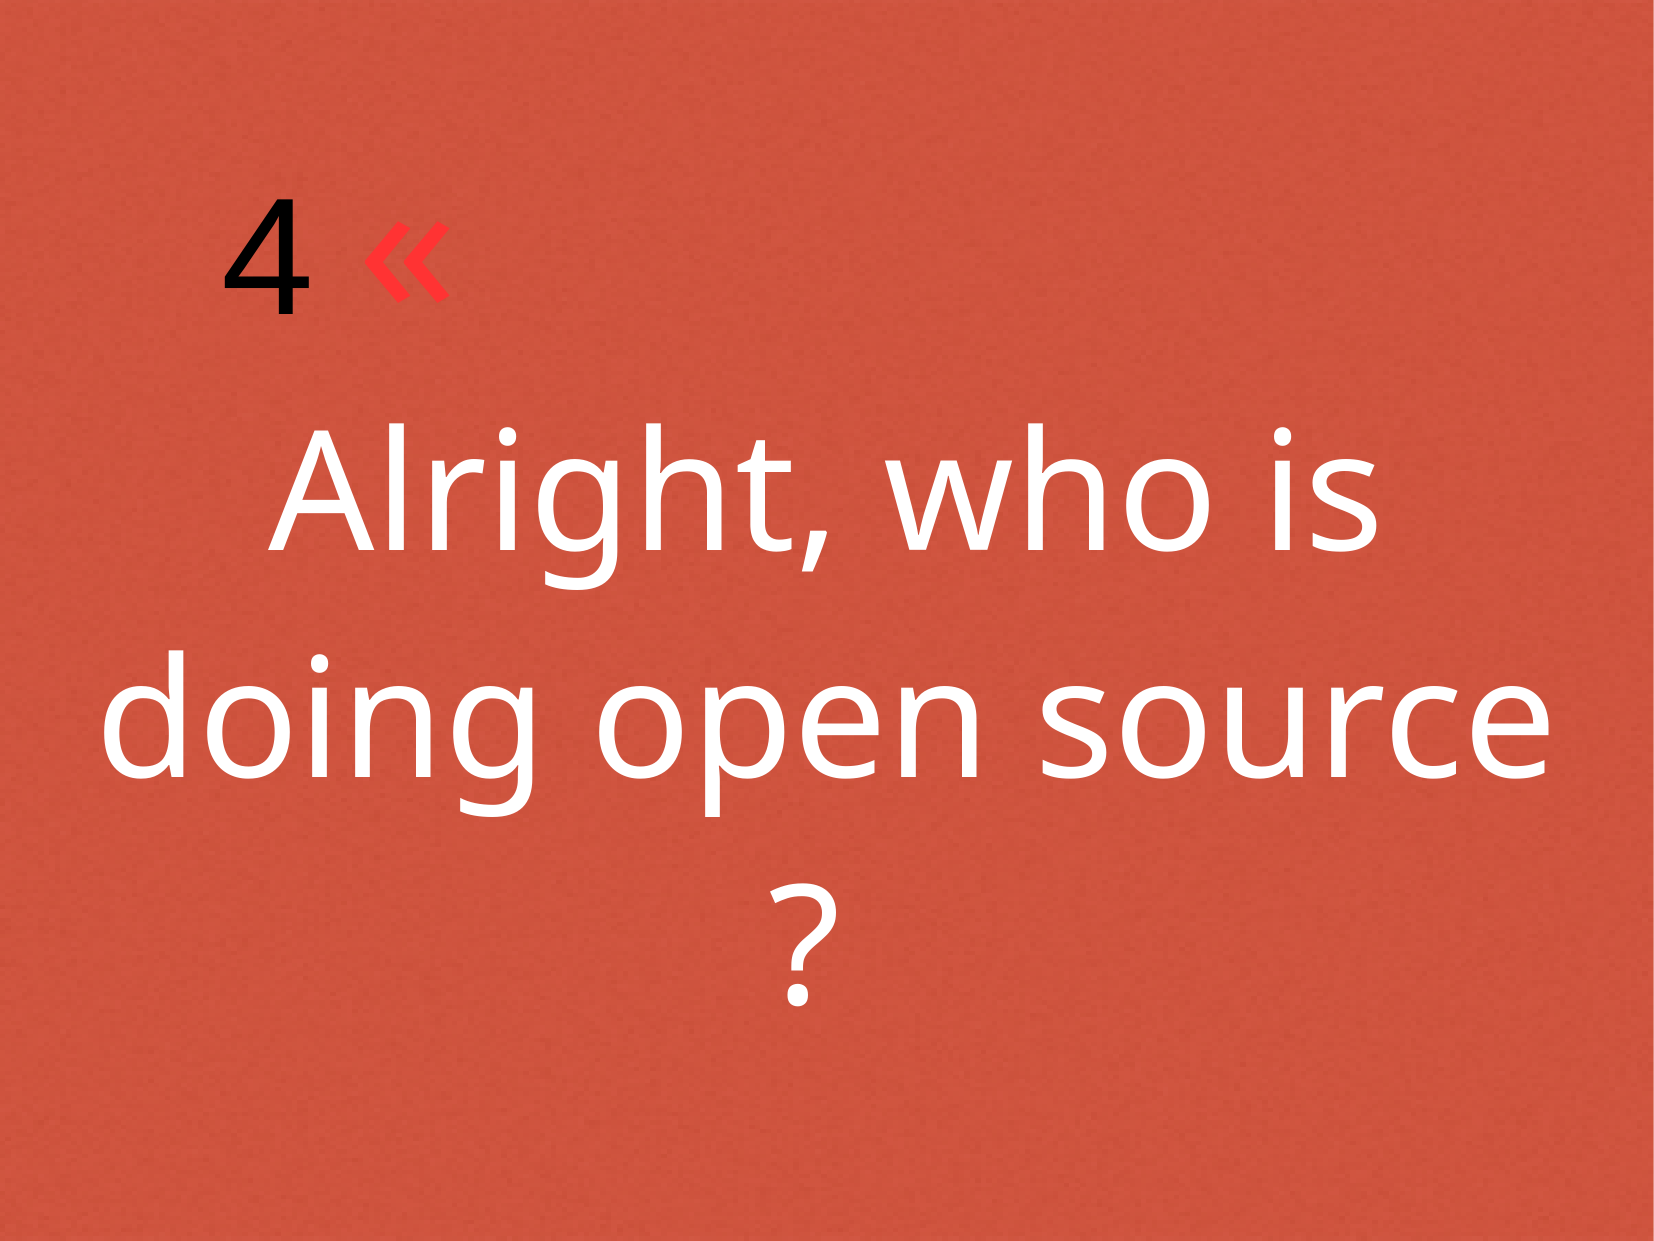

# 4 «
Alright, who is doing open source ?